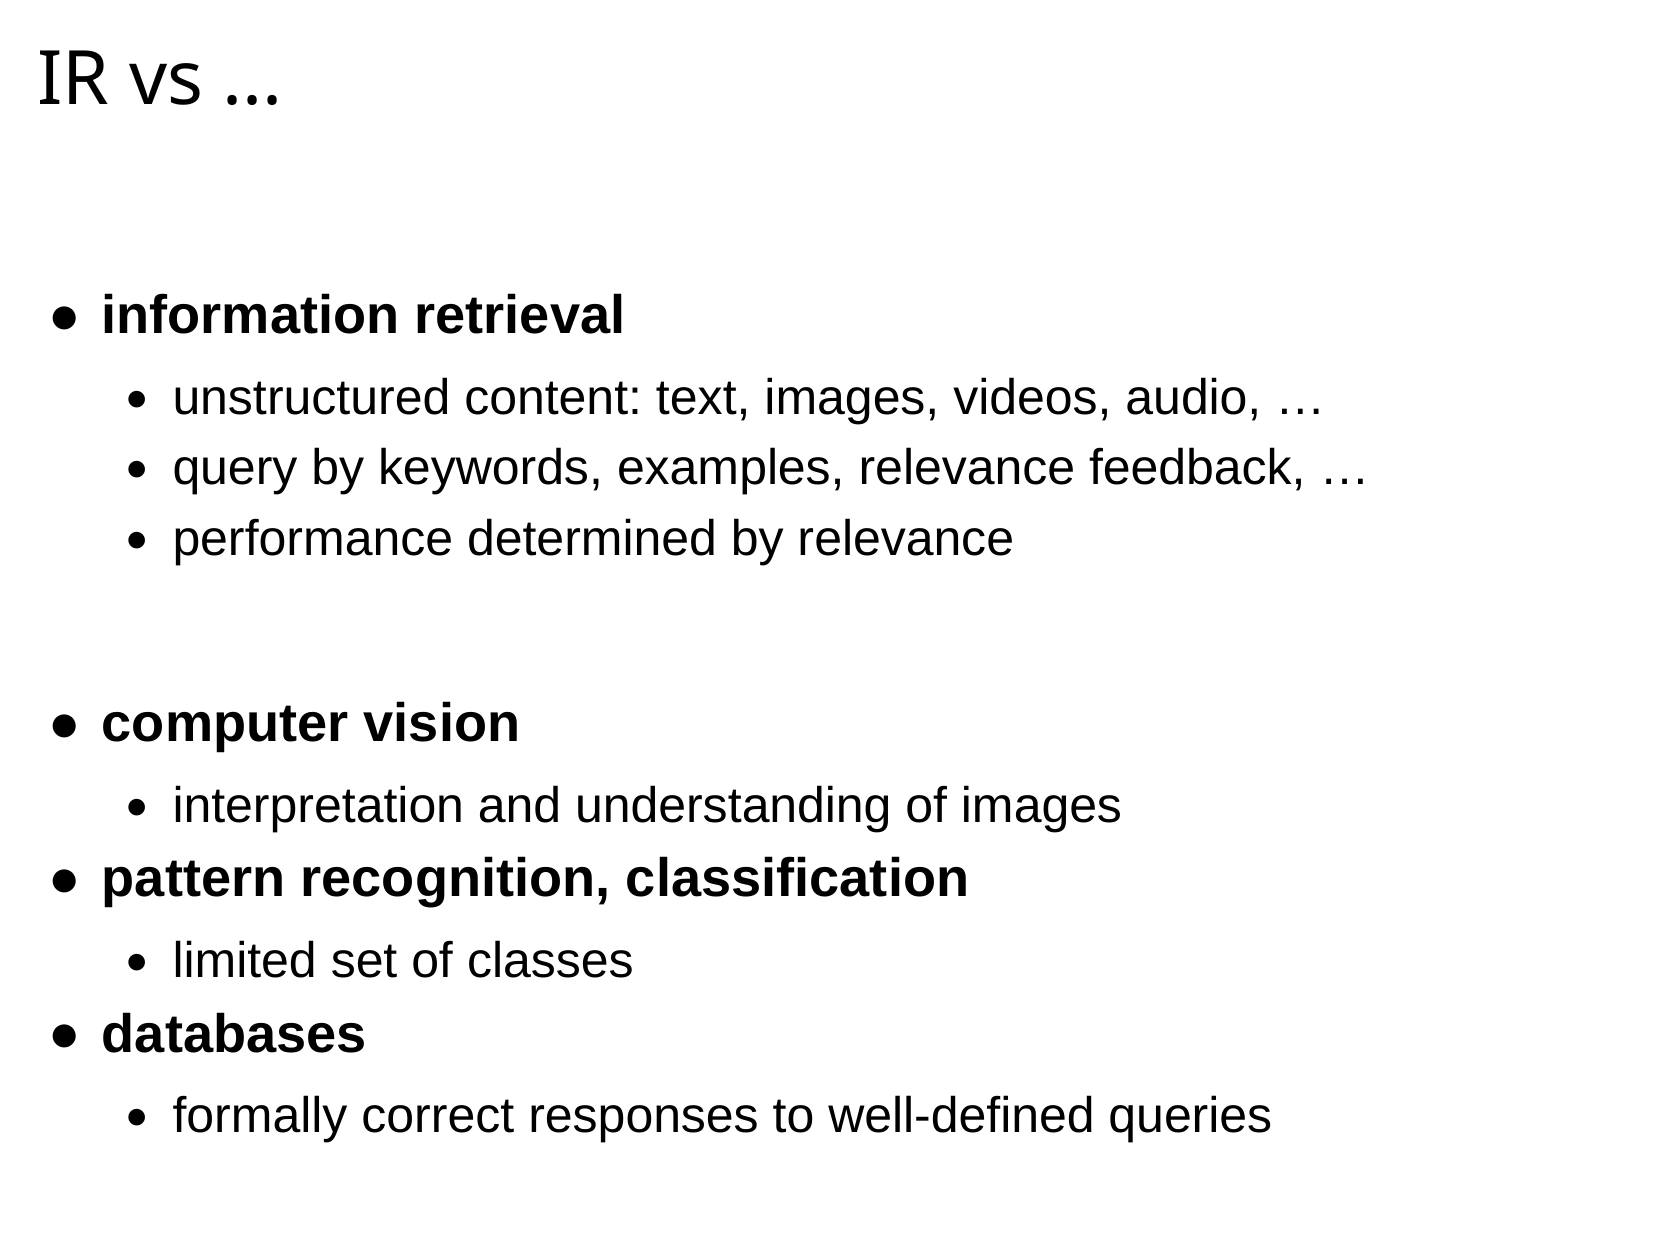

# IR vs ...
information retrieval
unstructured content: text, images, videos, audio, …
query by keywords, examples, relevance feedback, …
performance determined by relevance
computer vision
interpretation and understanding of images
pattern recognition, classification
limited set of classes
databases
formally correct responses to well-defined queries